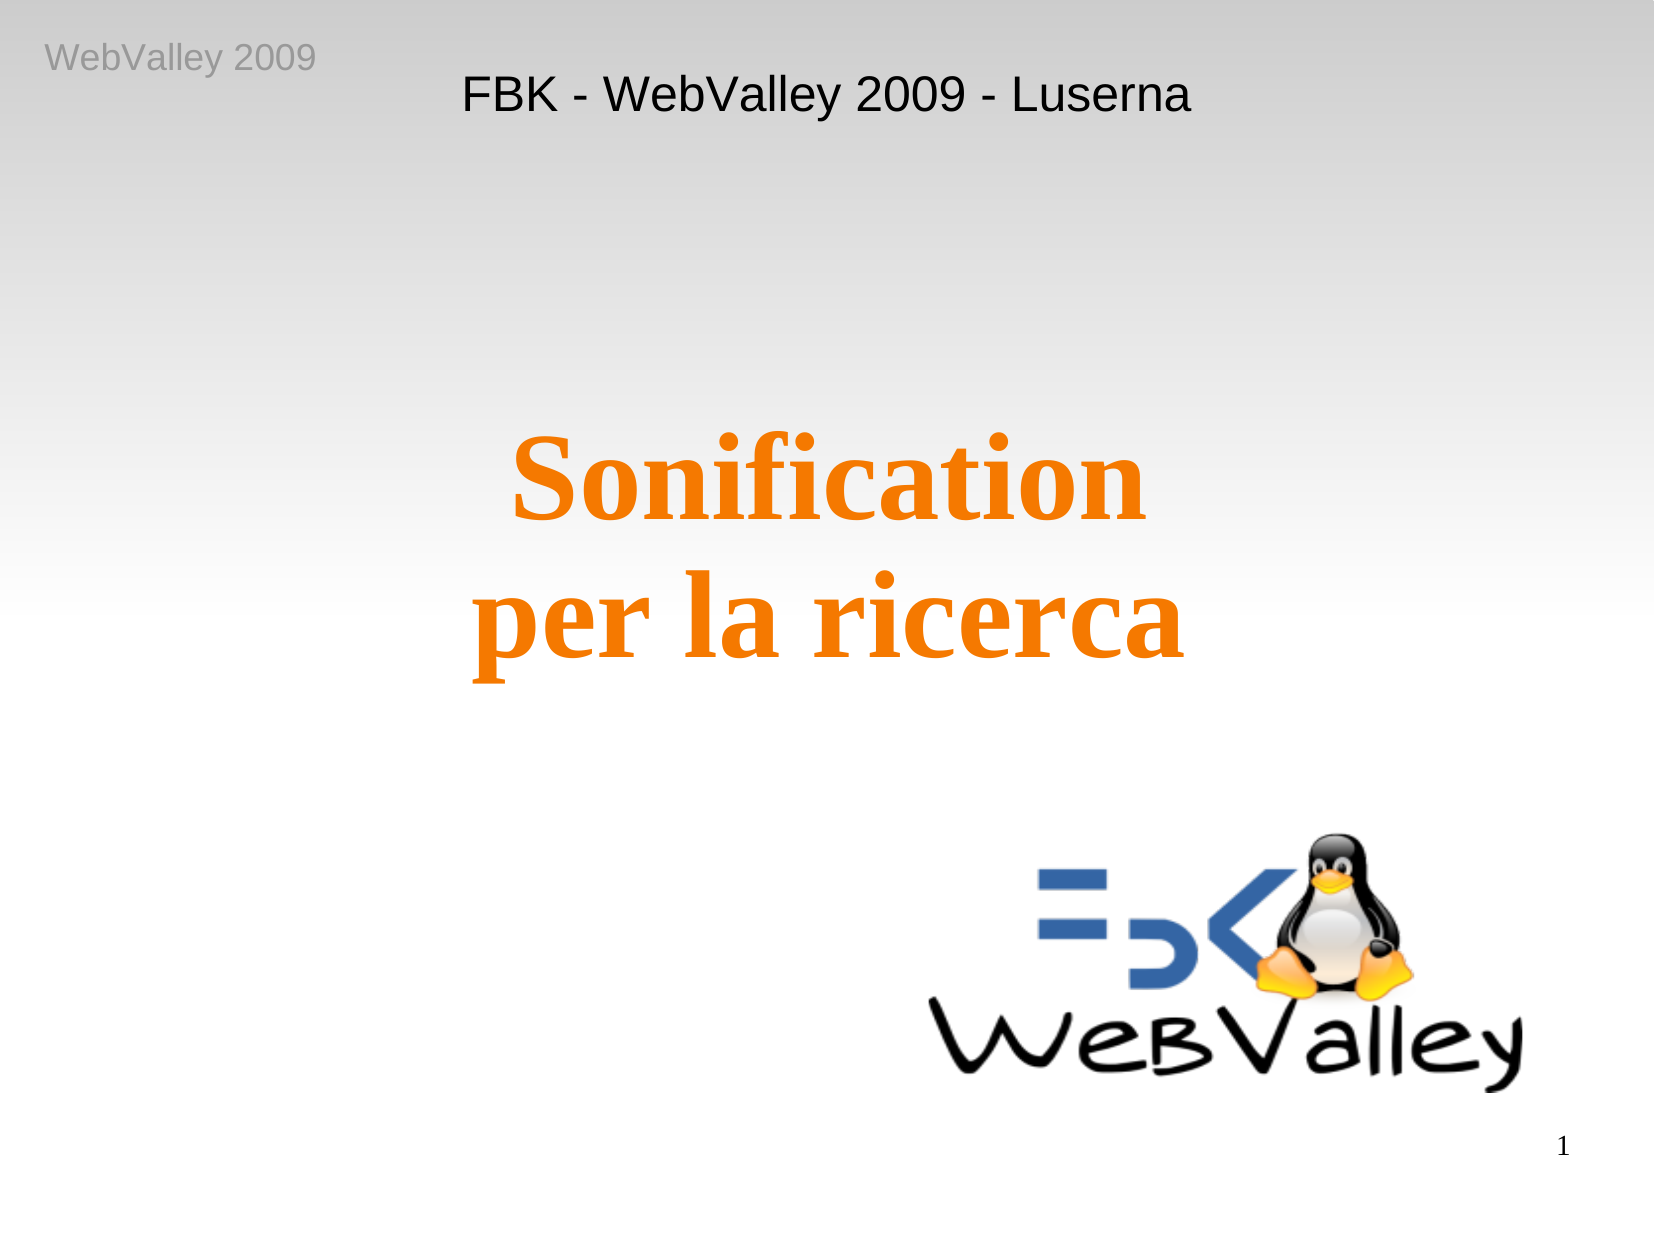

WebValley 2009
FBK - WebValley 2009 - Luserna
# Sonification per la ricerca
1